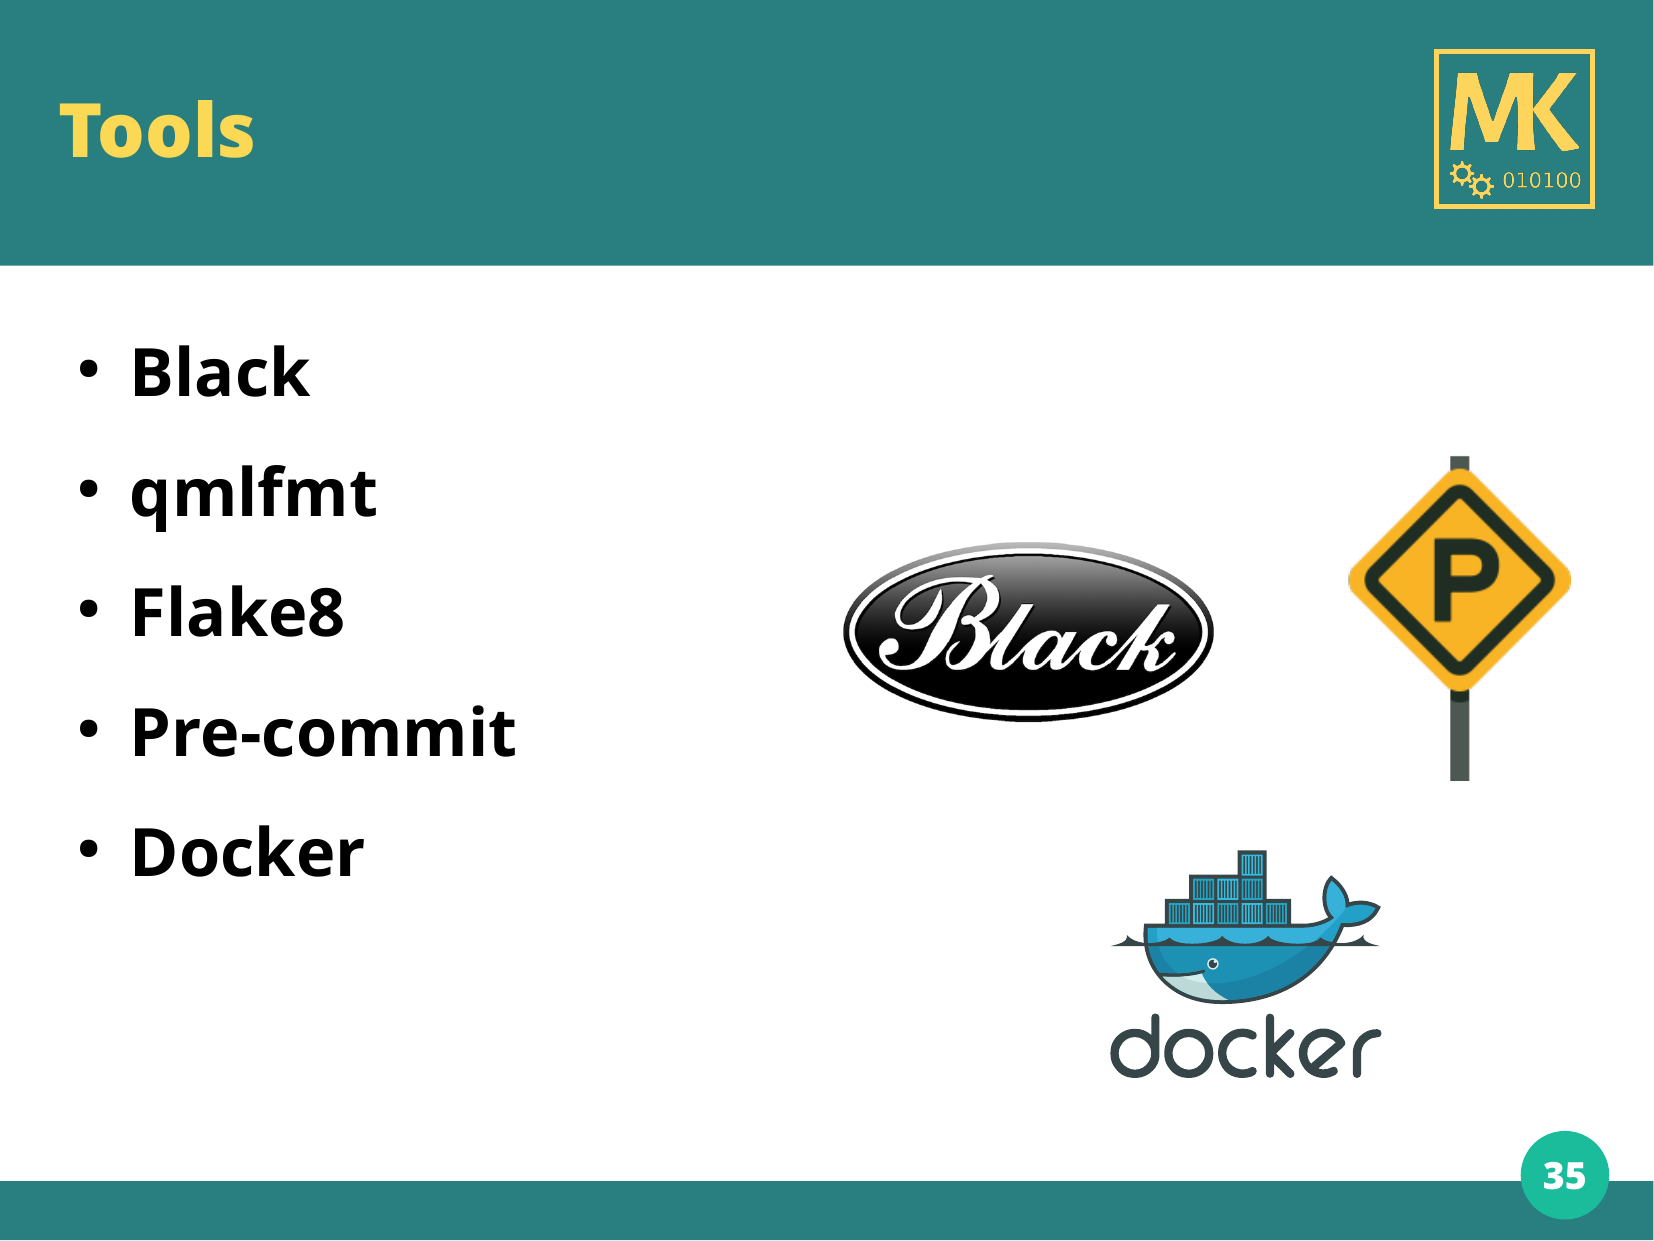

# Tools
Black
qmlfmt
Flake8
Pre-commit
Docker
35